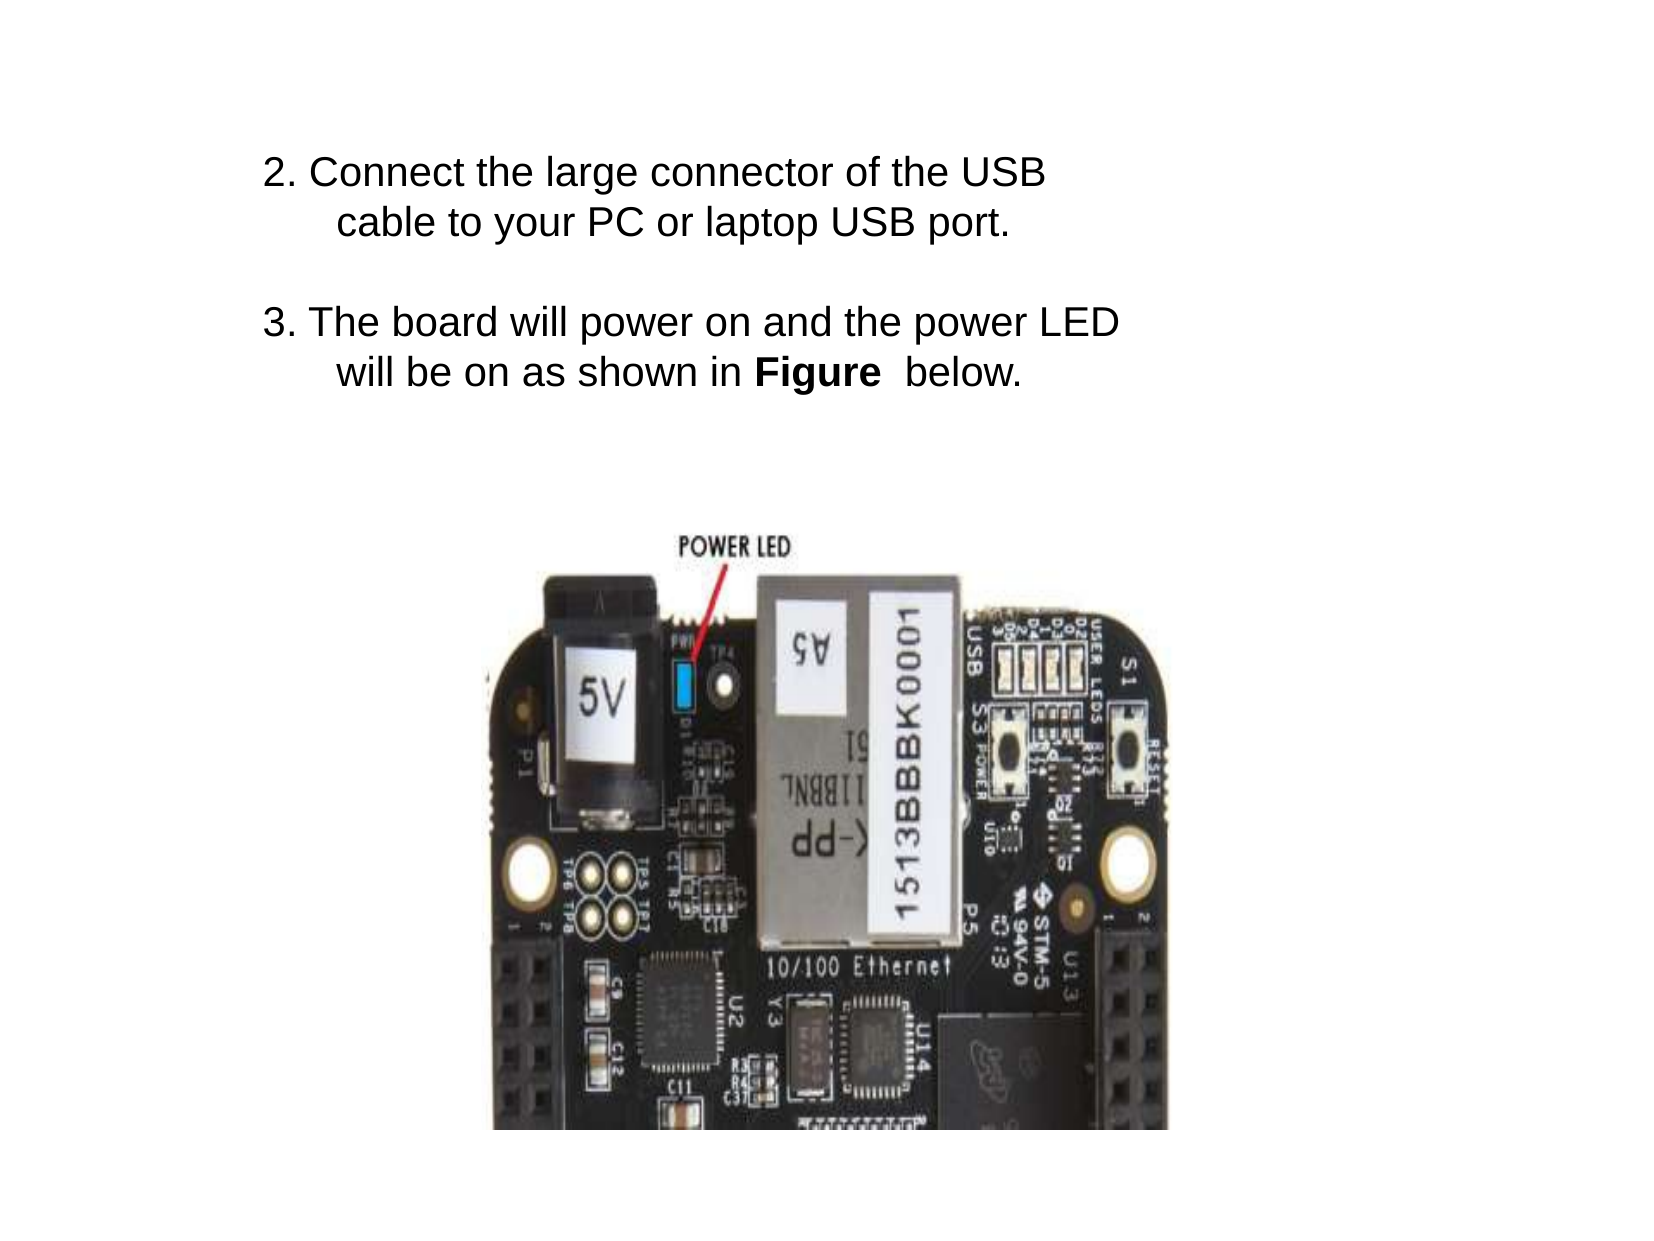

2. Connect the large connector of the USB
 	cable to your PC or laptop USB port.
3. The board will power on and the power LED
 	will be on as shown in Figure below.